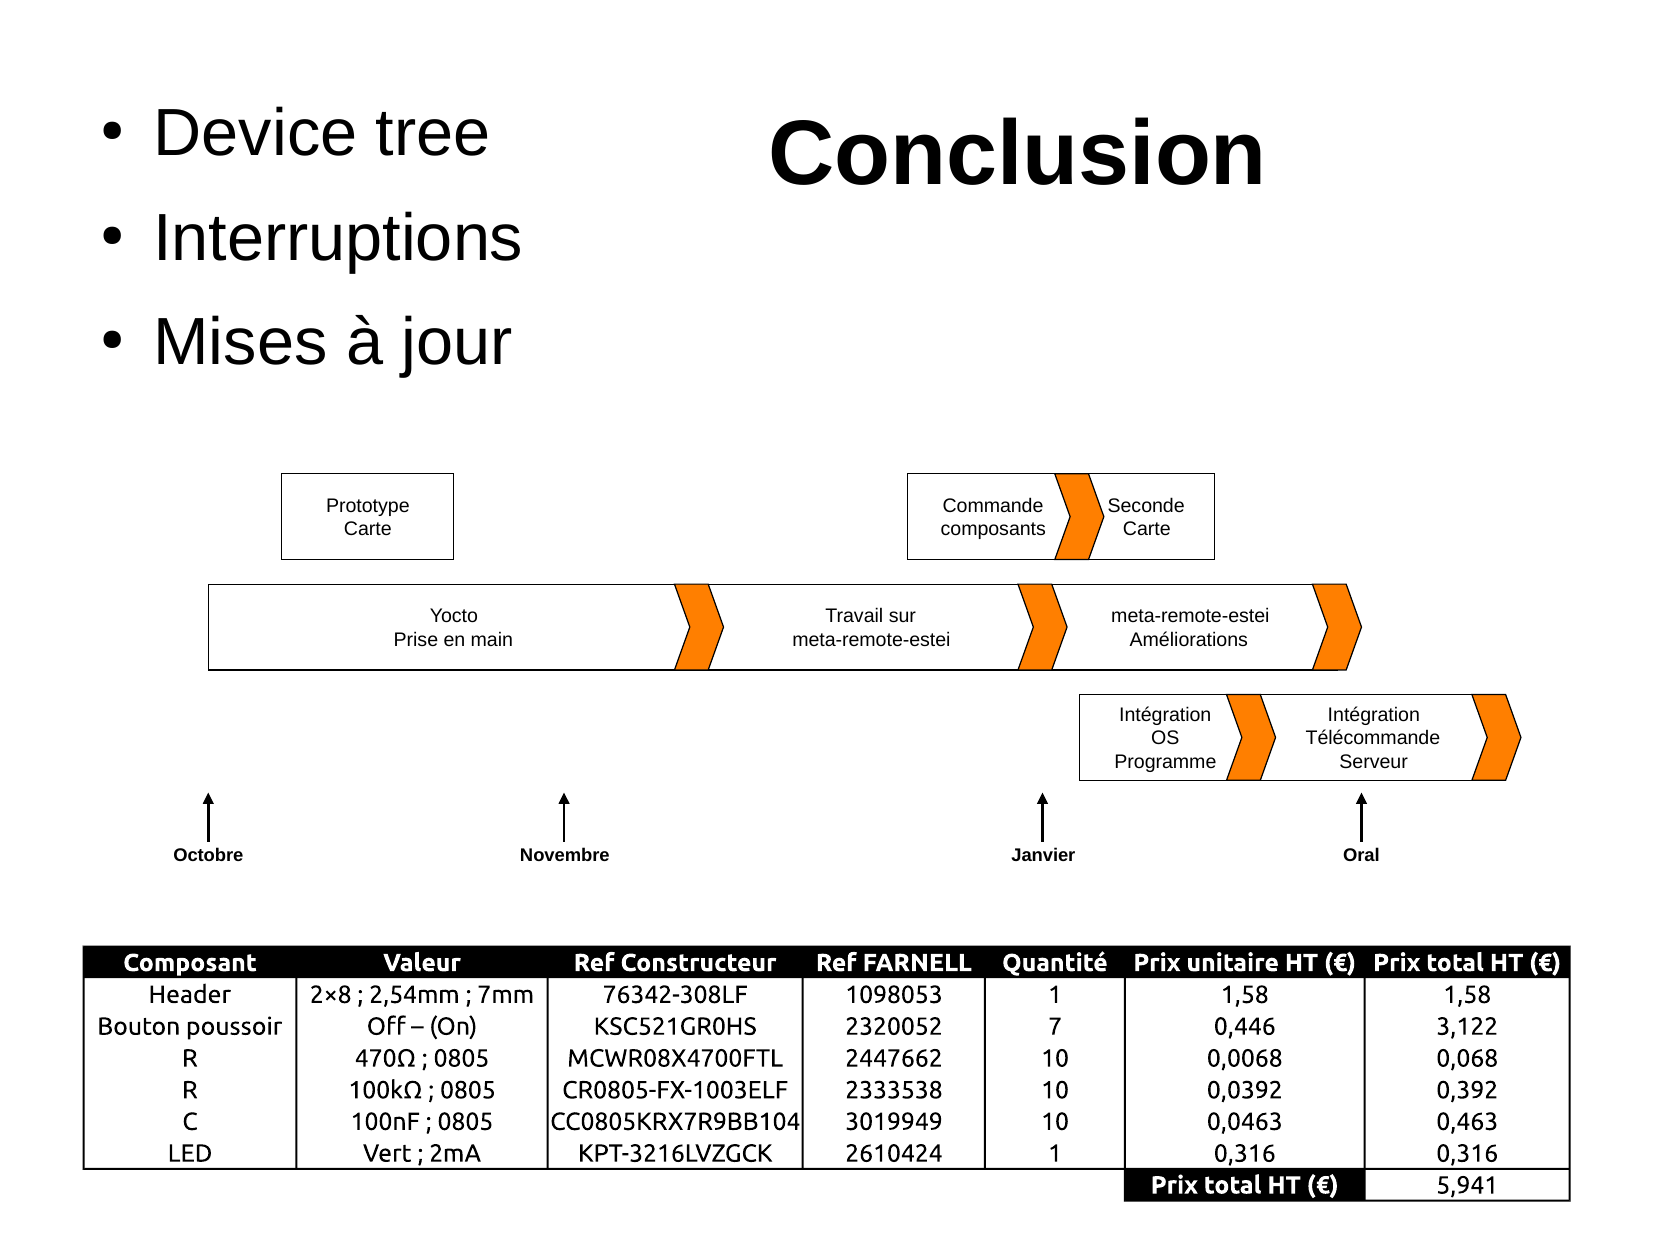

# Conclusion
Device tree
Interruptions
Mises à jour